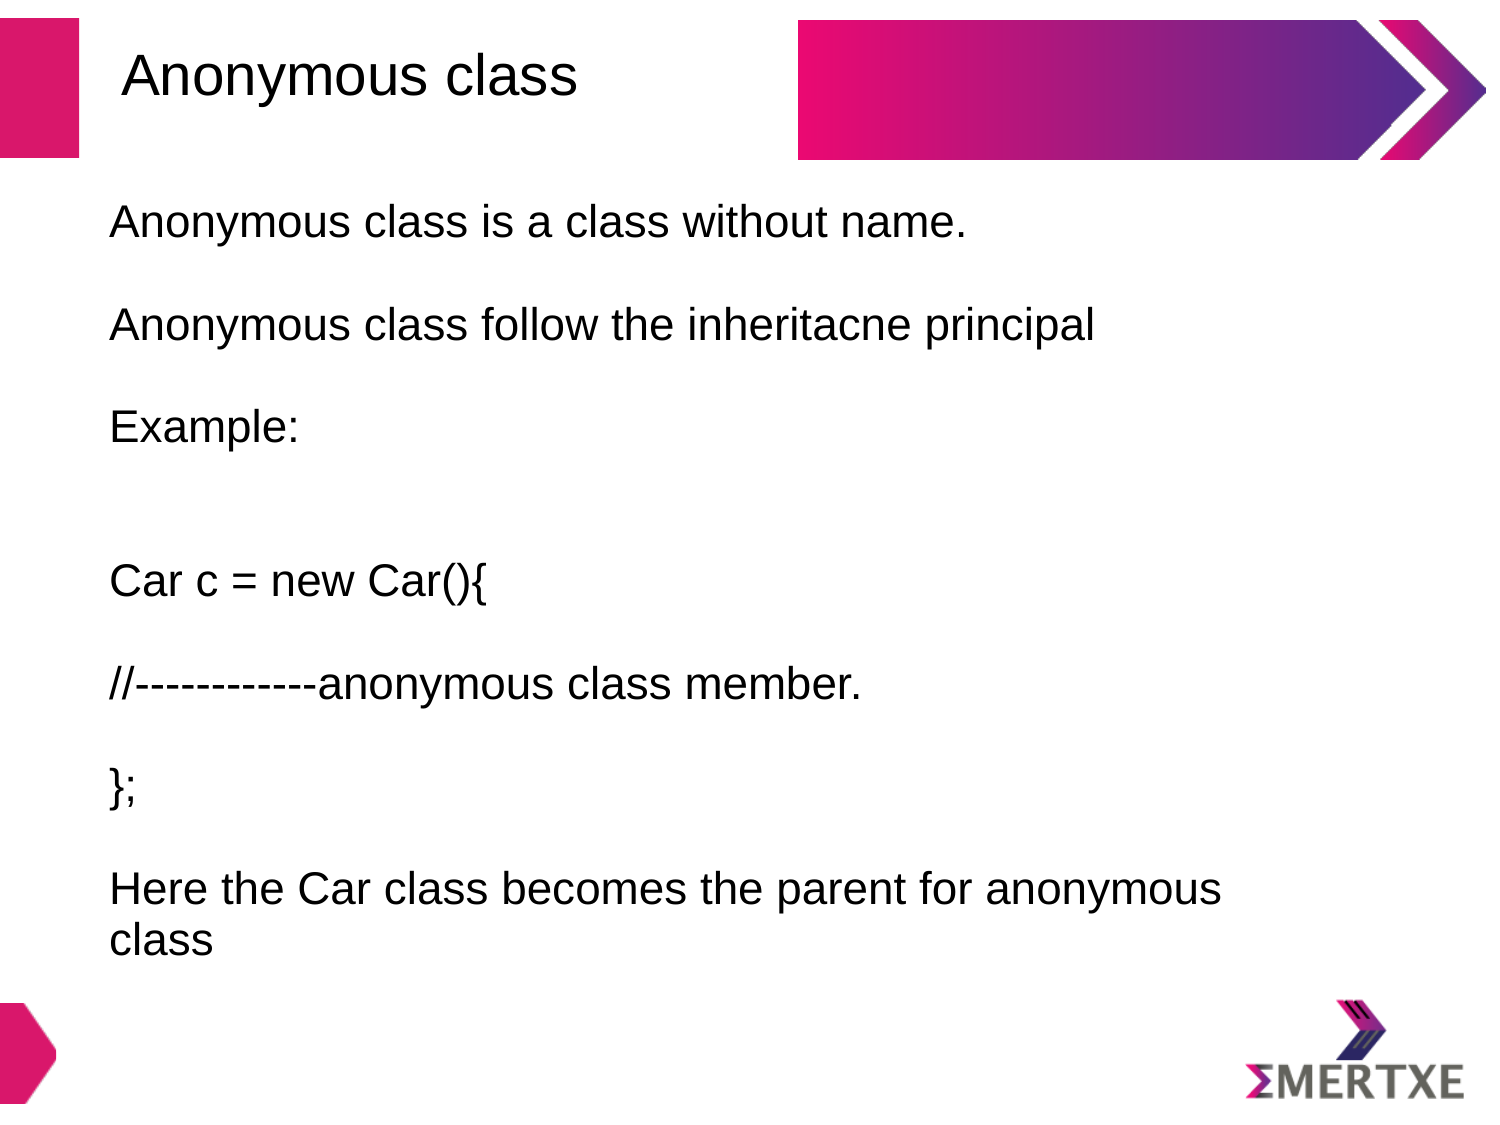

Anonymous class
Anonymous class is a class without name.
Anonymous class follow the inheritacne principal
Example:
Car c = new Car(){
//------------anonymous class member.
};
Here the Car class becomes the parent for anonymous class